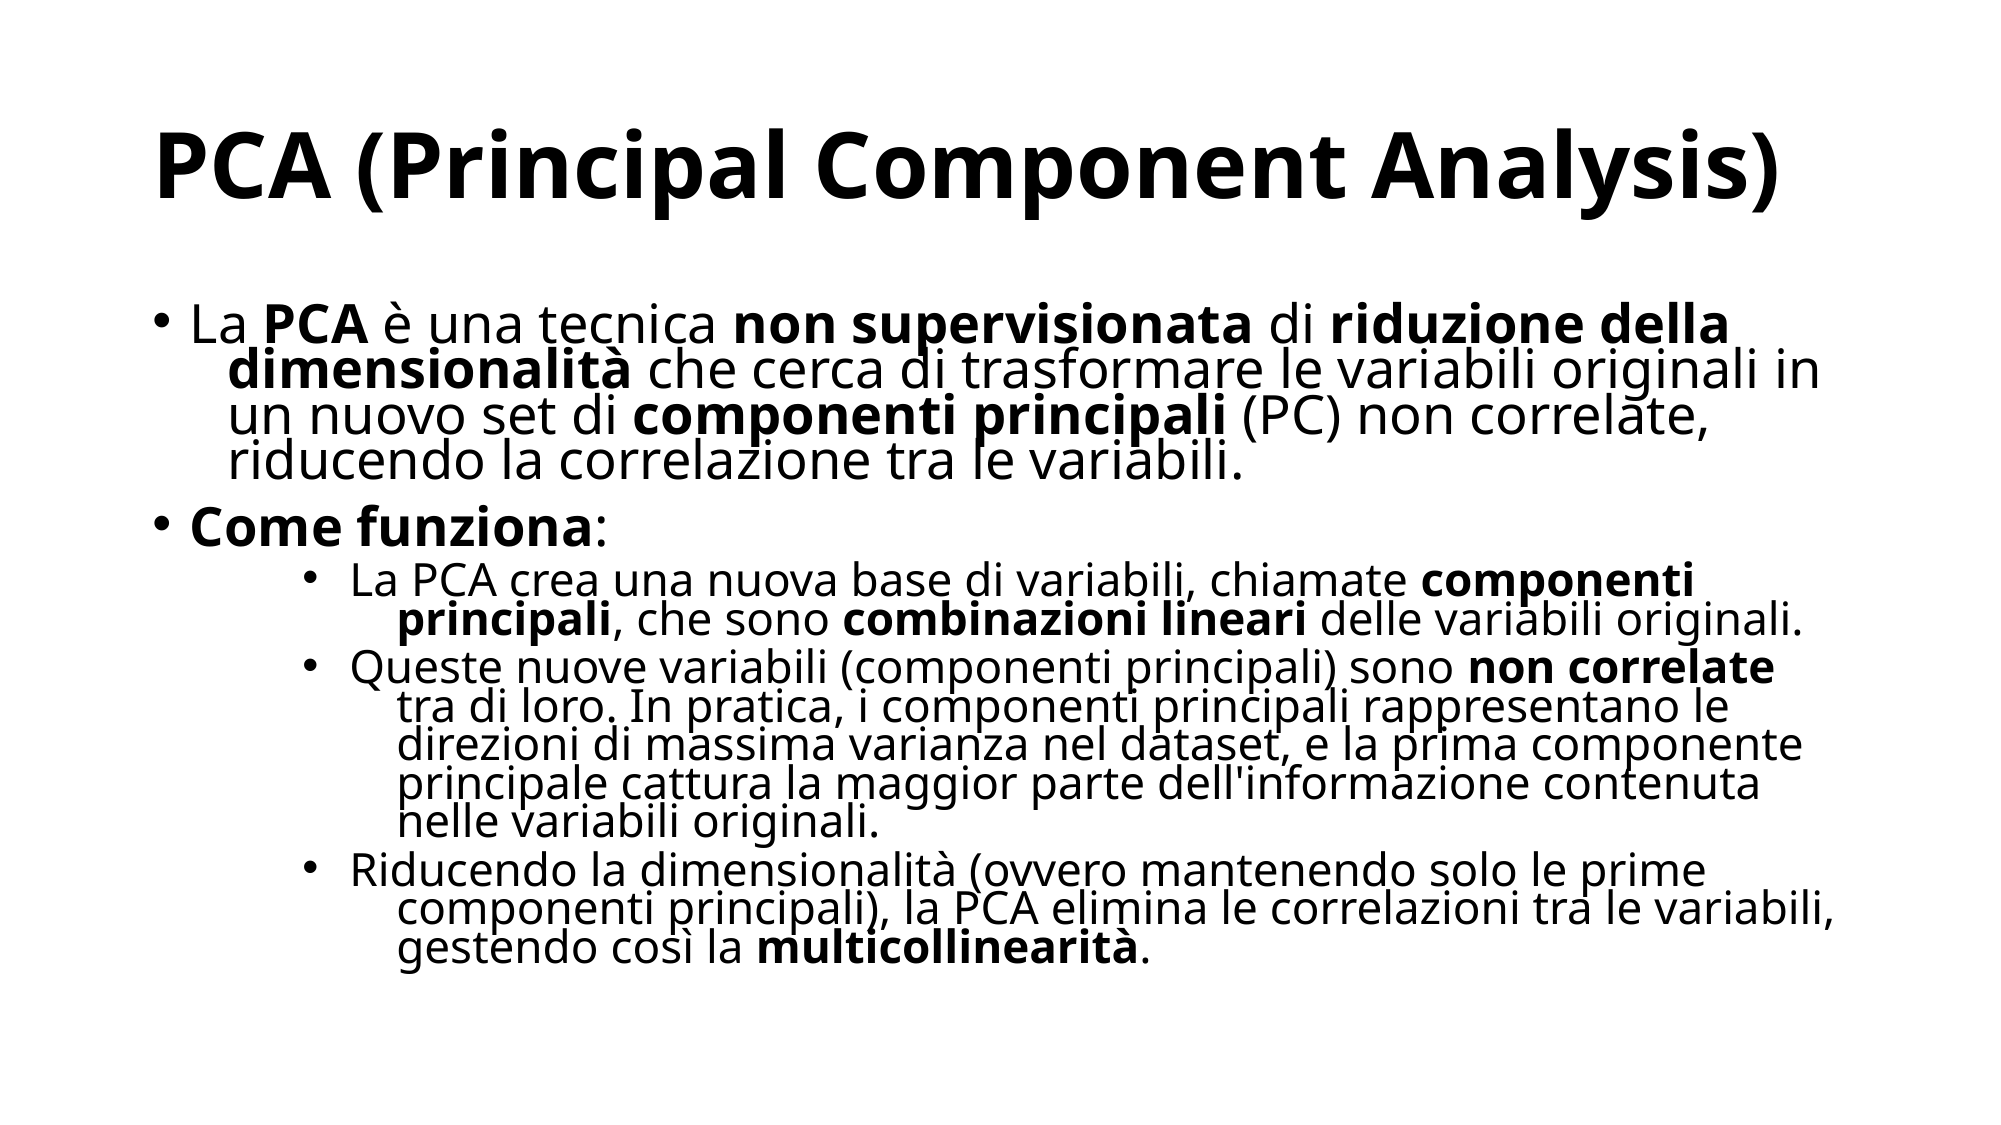

# PCA (Principal Component Analysis)
La PCA è una tecnica non supervisionata di riduzione della dimensionalità che cerca di trasformare le variabili originali in un nuovo set di componenti principali (PC) non correlate, riducendo la correlazione tra le variabili.
Come funziona:
La PCA crea una nuova base di variabili, chiamate componenti principali, che sono combinazioni lineari delle variabili originali.
Queste nuove variabili (componenti principali) sono non correlate tra di loro. In pratica, i componenti principali rappresentano le direzioni di massima varianza nel dataset, e la prima componente principale cattura la maggior parte dell'informazione contenuta nelle variabili originali.
Riducendo la dimensionalità (ovvero mantenendo solo le prime componenti principali), la PCA elimina le correlazioni tra le variabili, gestendo così la multicollinearità.